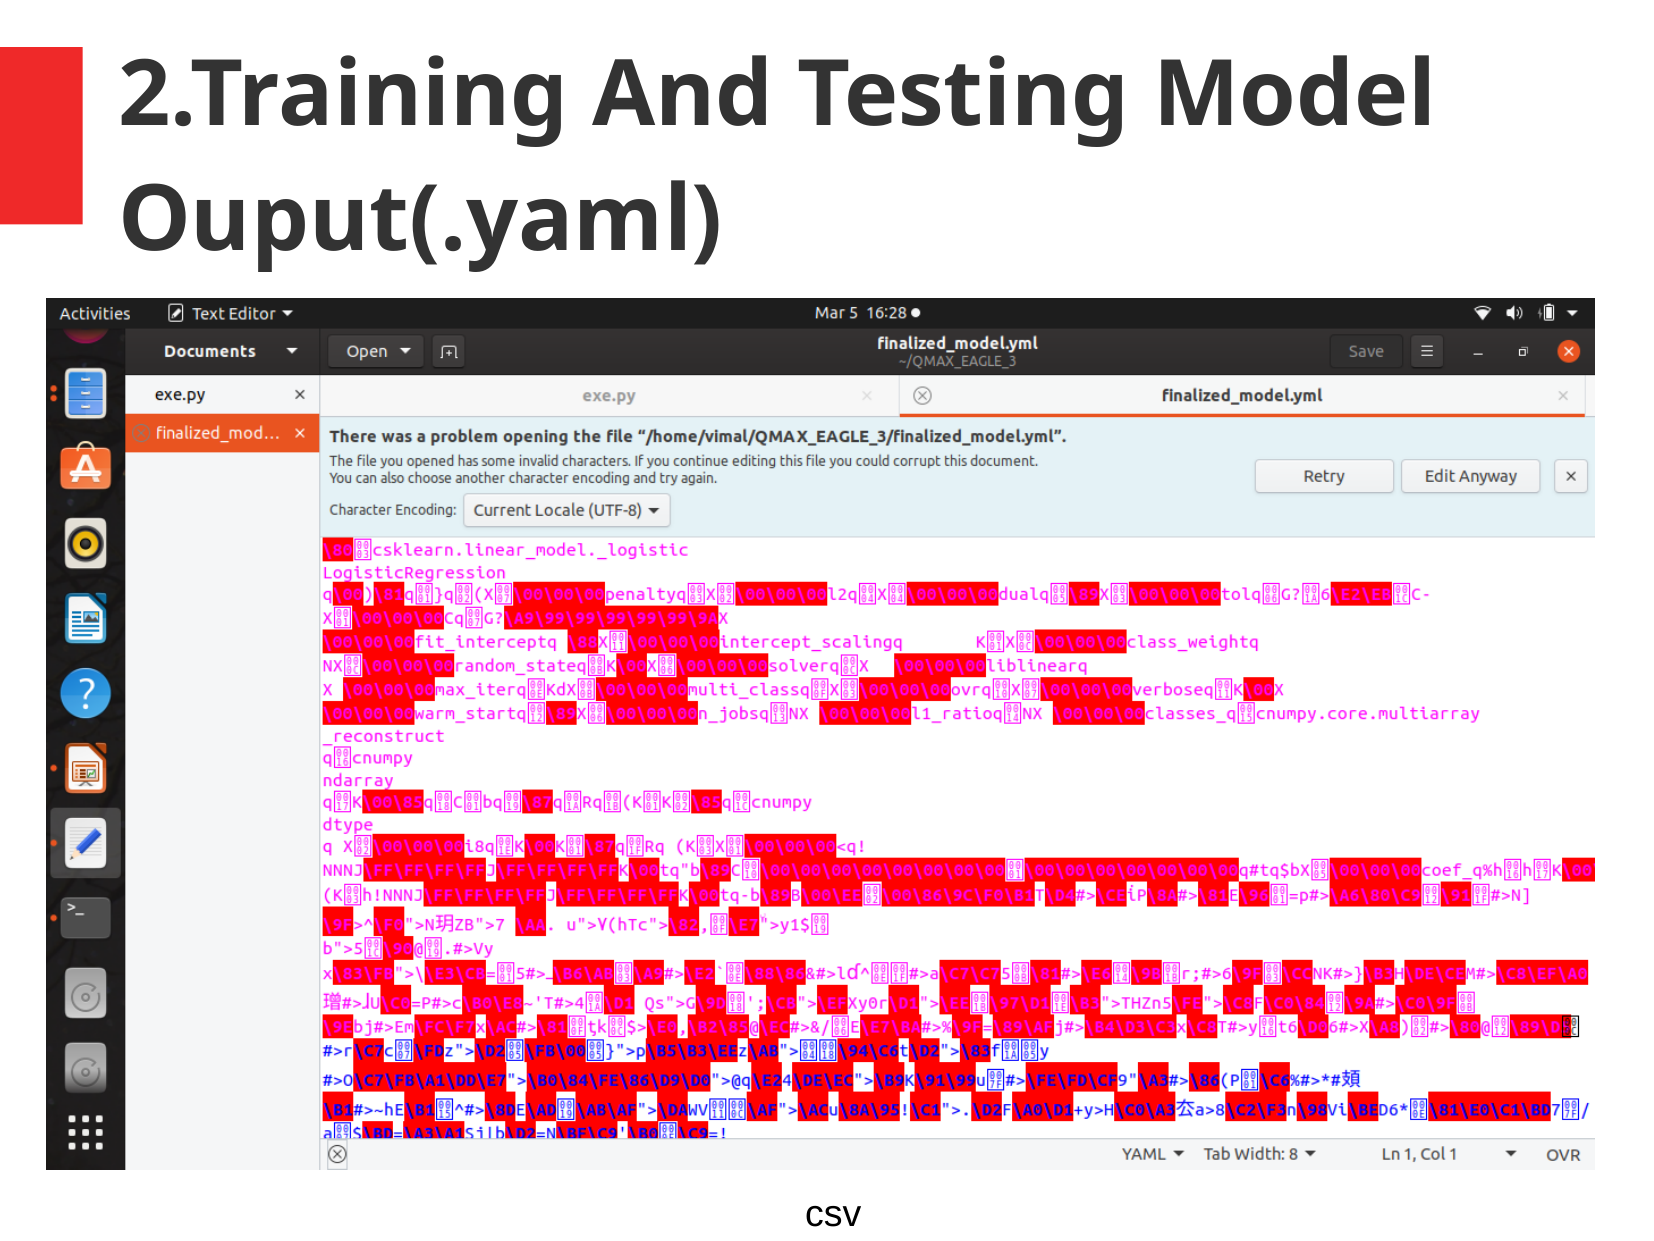

# 2.Training And Testing Model Ouput(.yaml)
9
csv